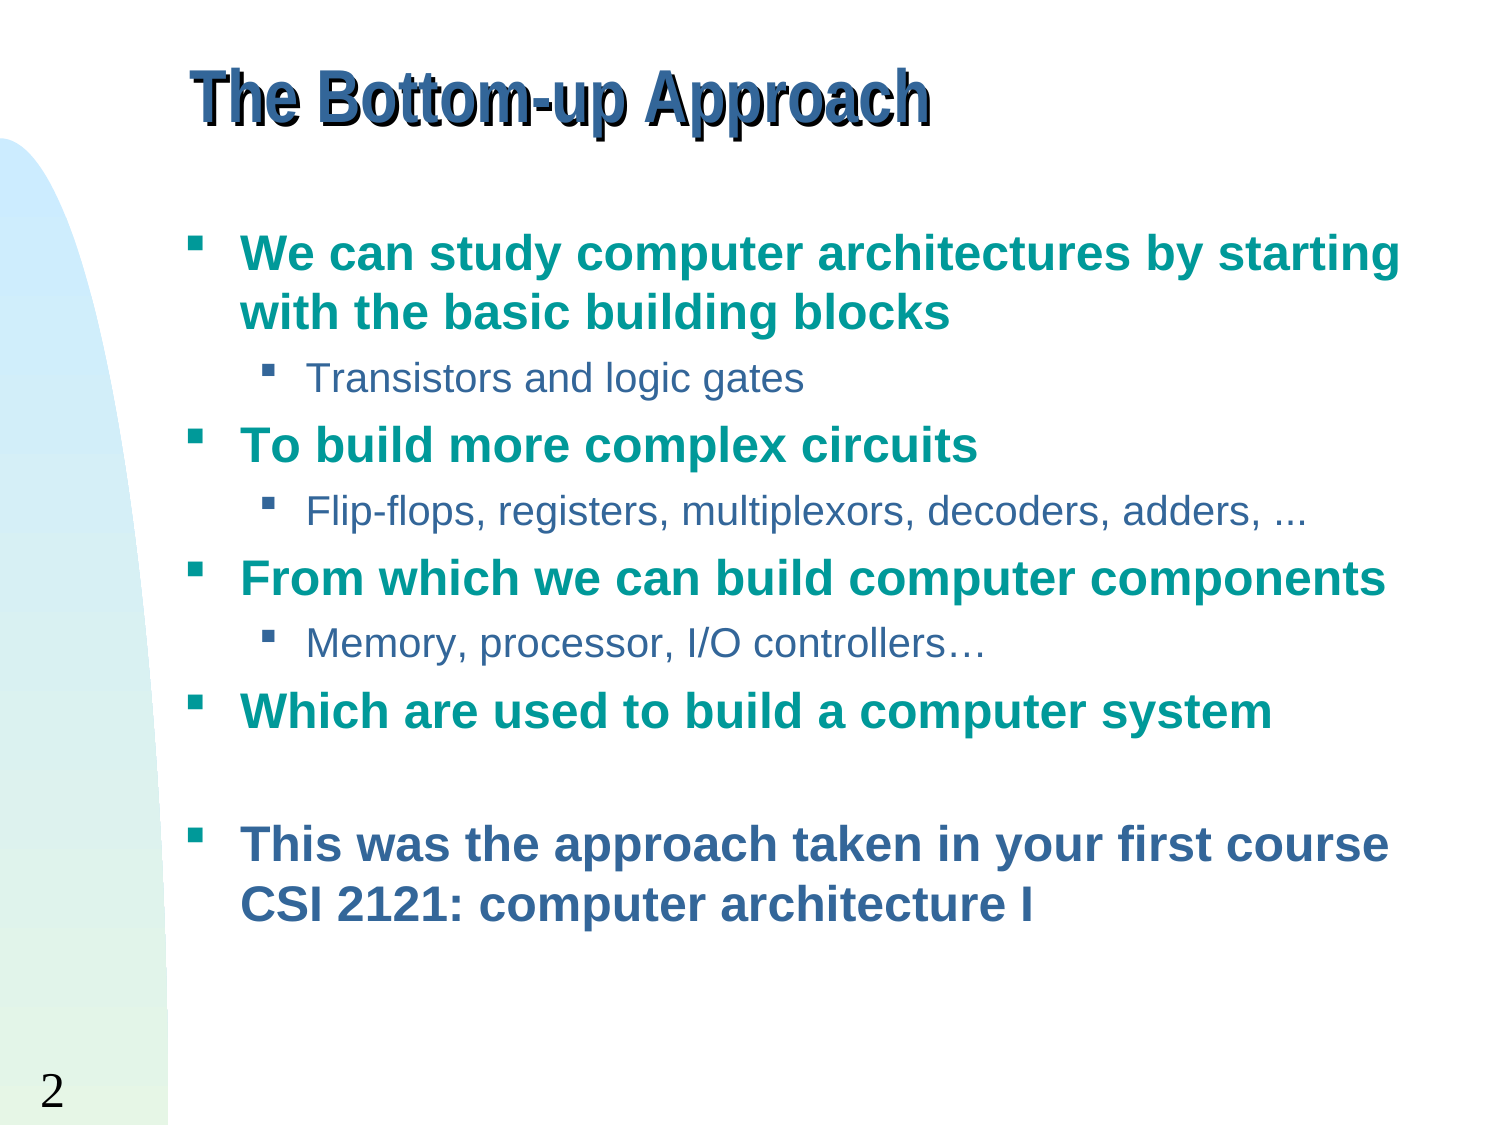

# The Bottom-up Approach
We can study computer architectures by starting with the basic building blocks
Transistors and logic gates
To build more complex circuits
Flip-flops, registers, multiplexors, decoders, adders, ...
From which we can build computer components
Memory, processor, I/O controllers…
Which are used to build a computer system
This was the approach taken in your first course CSI 2121: computer architecture I
2